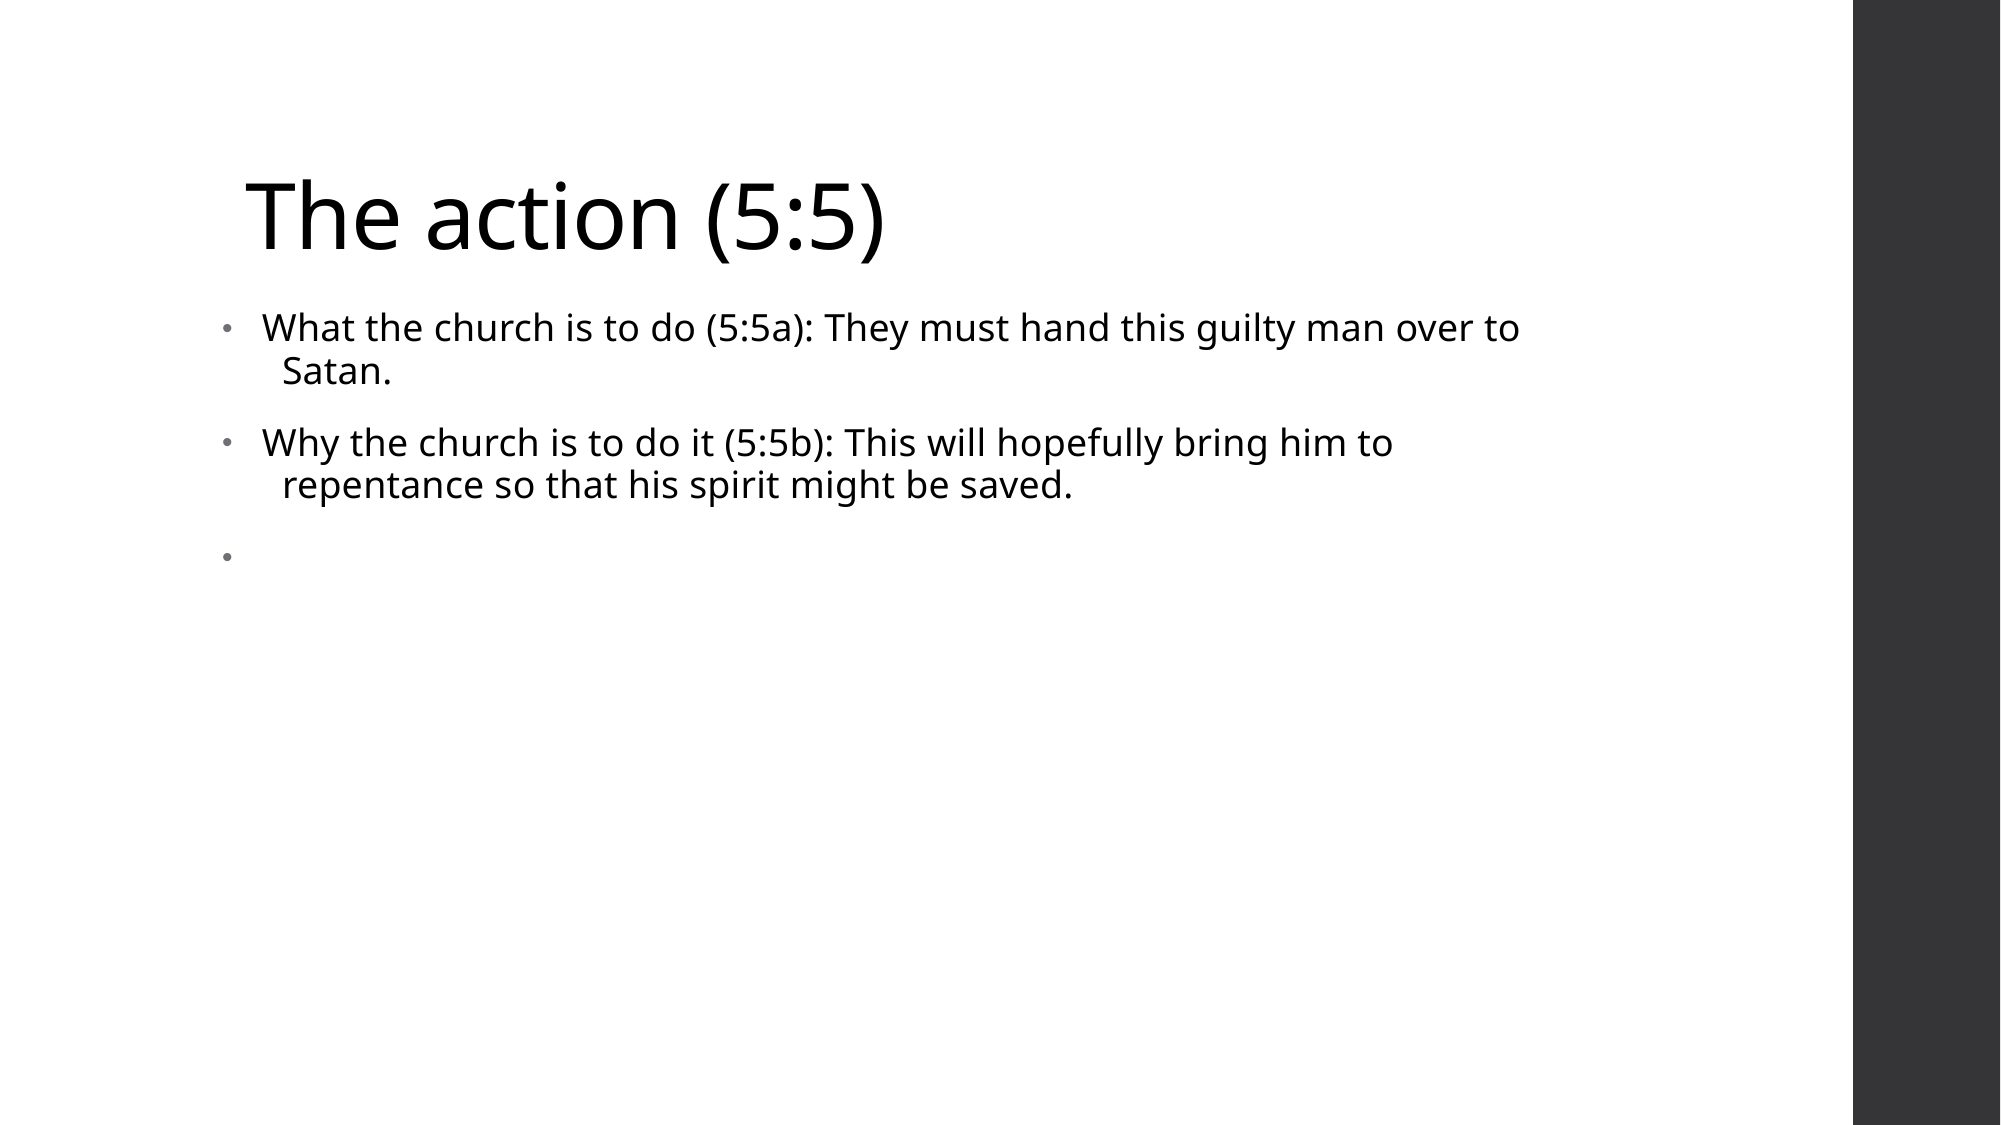

# The action (5:5)
 What the church is to do (5:5a): They must hand this guilty man over to Satan.
 Why the church is to do it (5:5b): This will hopefully bring him to repentance so that his spirit might be saved.